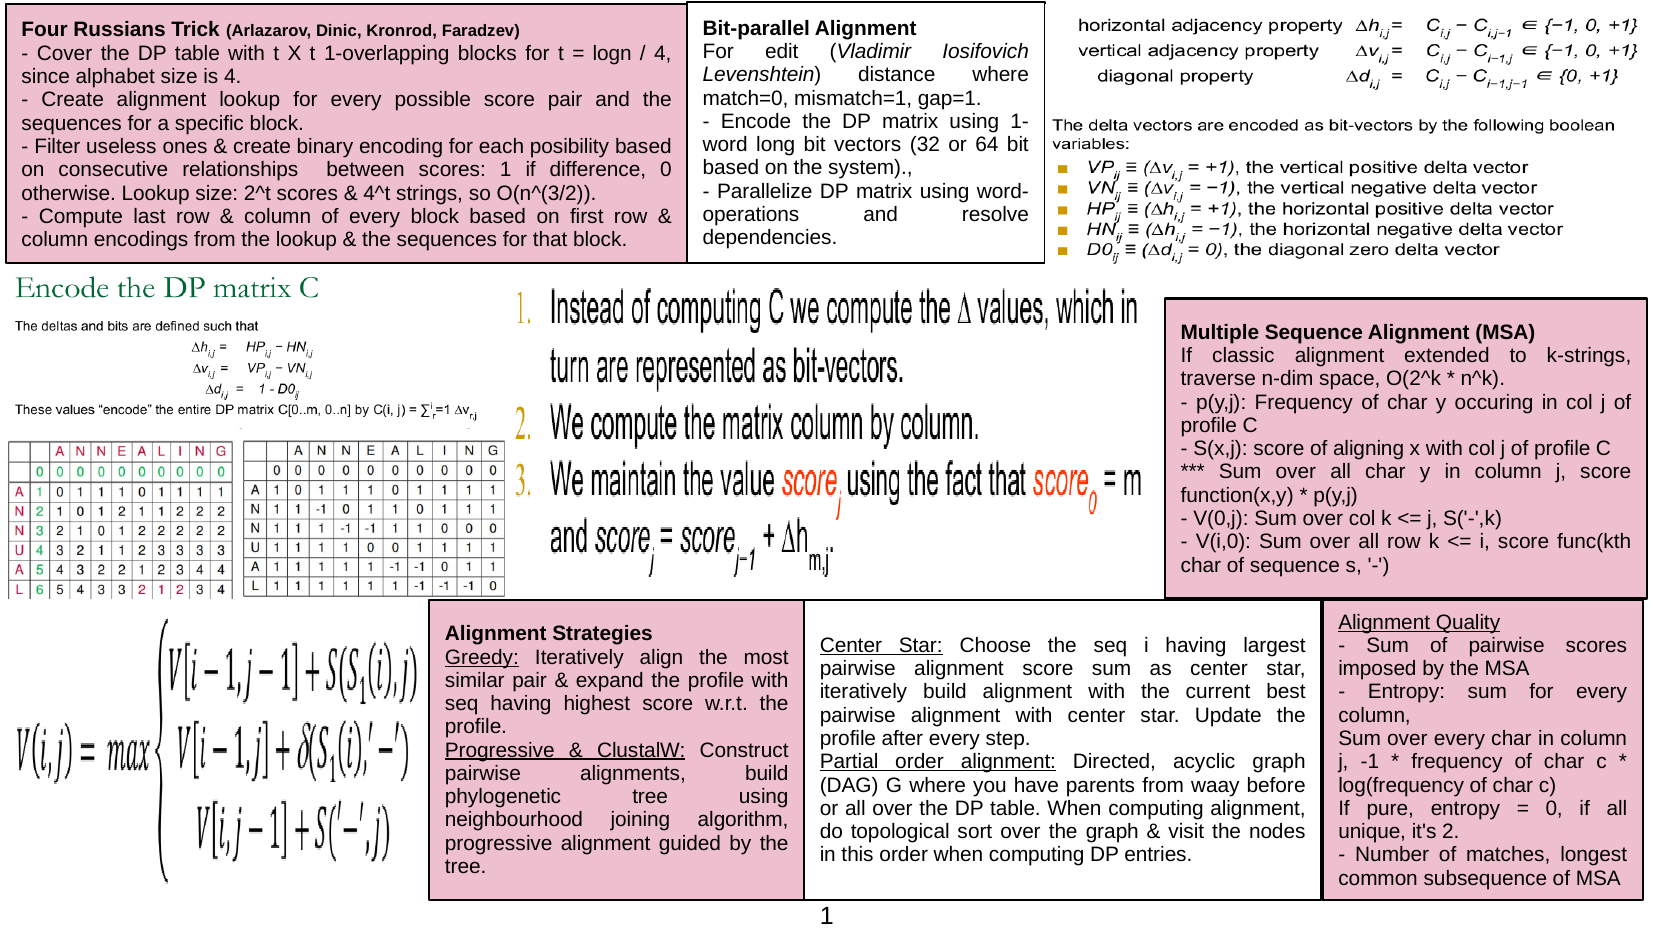

Bit-parallel Alignment
For edit (Vladimir Iosifovich Levenshtein) distance where match=0, mismatch=1, gap=1.
- Encode the DP matrix using 1-word long bit vectors (32 or 64 bit based on the system).,
- Parallelize DP matrix using word-operations and resolve dependencies.
Four Russians Trick (Arlazarov, Dinic, Kronrod, Faradzev)
- Cover the DP table with t X t 1-overlapping blocks for t = logn / 4, since alphabet size is 4.
- Create alignment lookup for every possible score pair and the sequences for a specific block.
- Filter useless ones & create binary encoding for each posibility based on consecutive relationships between scores: 1 if difference, 0 otherwise. Lookup size: 2^t scores & 4^t strings, so O(n^(3/2)).
- Compute last row & column of every block based on first row & column encodings from the lookup & the sequences for that block.
Multiple Sequence Alignment (MSA)
If classic alignment extended to k-strings, traverse n-dim space, O(2^k * n^k).
- p(y,j): Frequency of char y occuring in col j of profile C
- S(x,j): score of aligning x with col j of profile C
*** Sum over all char y in column j, score function(x,y) * p(y,j)
- V(0,j): Sum over col k <= j, S('-',k)
- V(i,0): Sum over all row k <= i, score func(kth char of sequence s, '-')
Alignment Strategies
Greedy: Iteratively align the most similar pair & expand the profile with seq having highest score w.r.t. the profile.
Progressive & ClustalW: Construct pairwise alignments, build phylogenetic tree using neighbourhood joining algorithm, progressive alignment guided by the tree.
Center Star: Choose the seq i having largest pairwise alignment score sum as center star, iteratively build alignment with the current best pairwise alignment with center star. Update the profile after every step.
Partial order alignment: Directed, acyclic graph (DAG) G where you have parents from waay before or all over the DP table. When computing alignment, do topological sort over the graph & visit the nodes in this order when computing DP entries.
Alignment Quality
- Sum of pairwise scores imposed by the MSA
- Entropy: sum for every column,
Sum over every char in column j, -1 * frequency of char c * log(frequency of char c)
If pure, entropy = 0, if all unique, it's 2.
- Number of matches, longest common subsequence of MSA